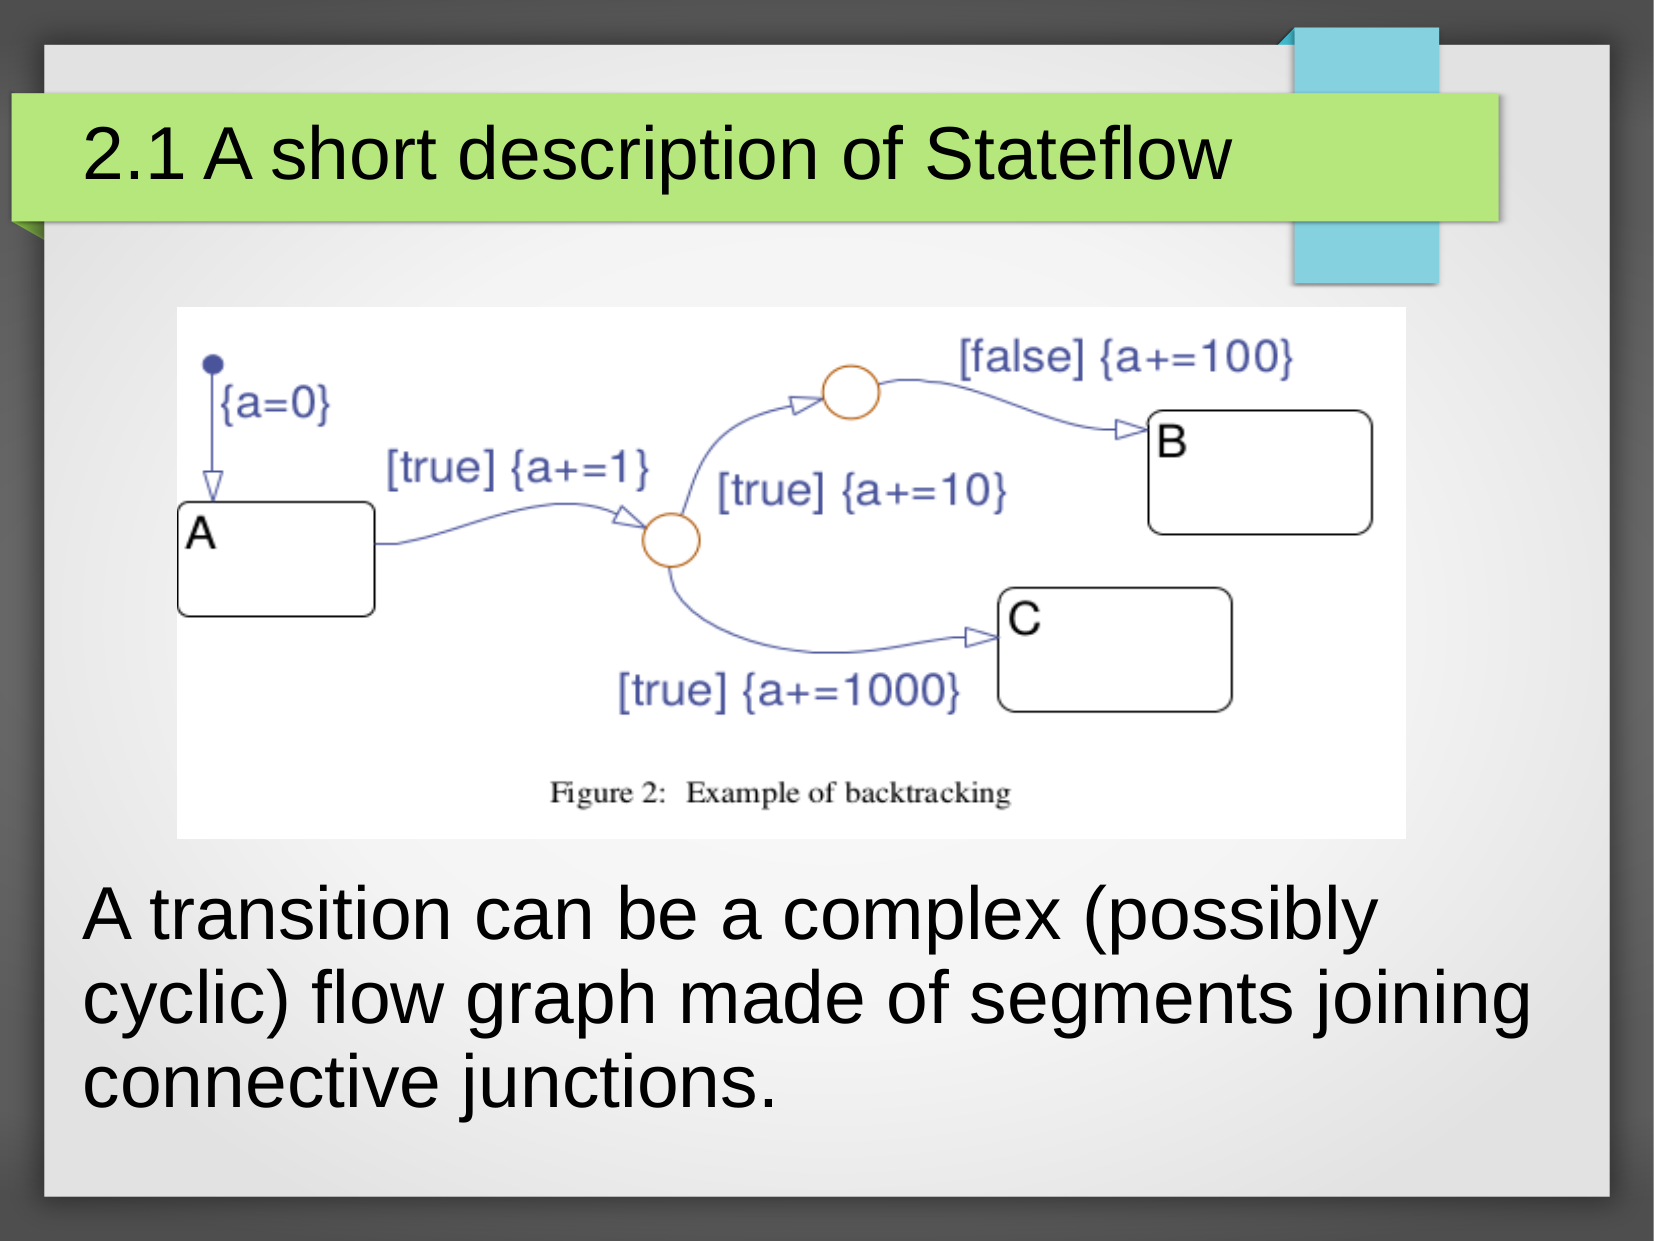

# 2.1 A short description of Stateflow
A transition can be a complex (possibly cyclic) flow graph made of segments joining connective junctions.